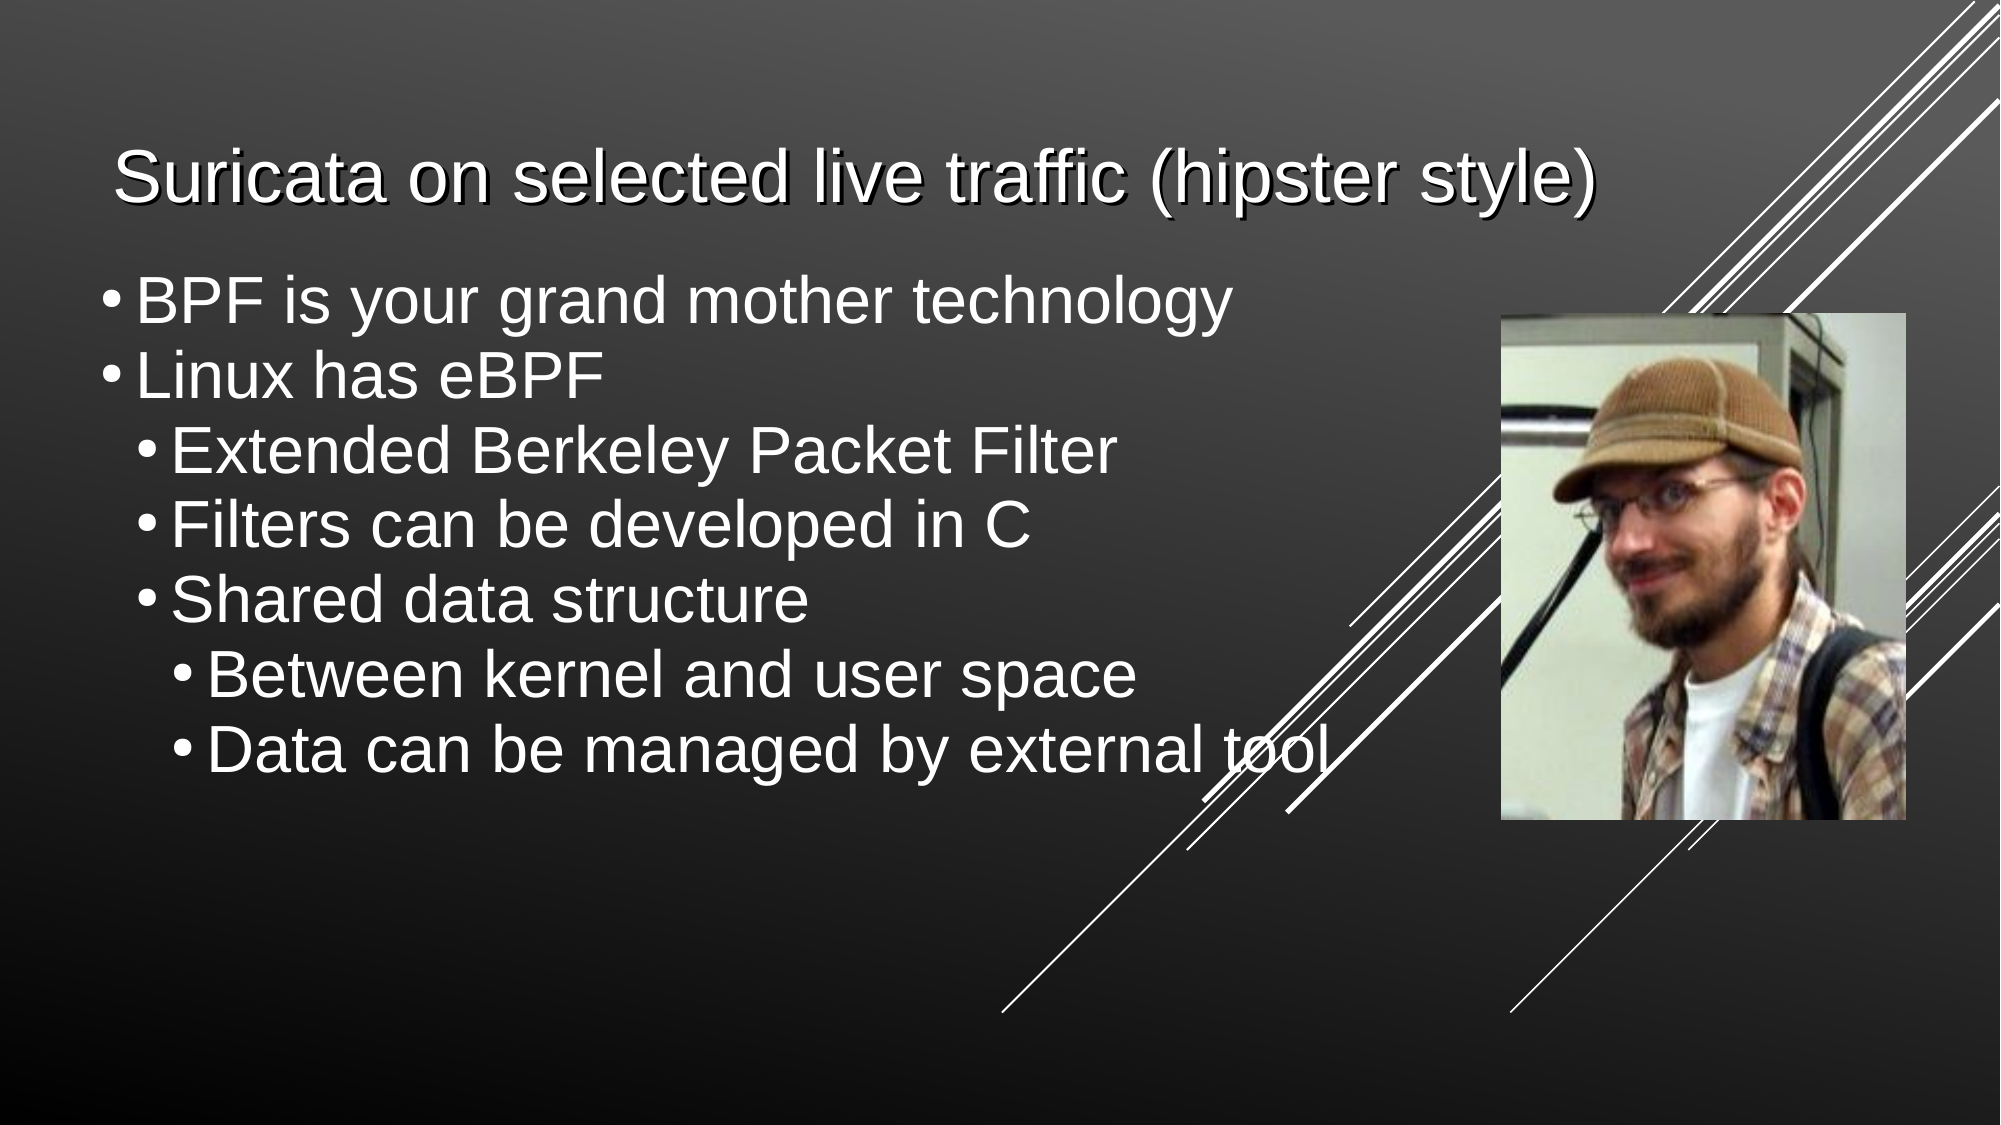

# Suricata on selected live traffic (hipster style)
BPF is your grand mother technology
Linux has eBPF
Extended Berkeley Packet Filter
Filters can be developed in C
Shared data structure
Between kernel and user space
Data can be managed by external tool